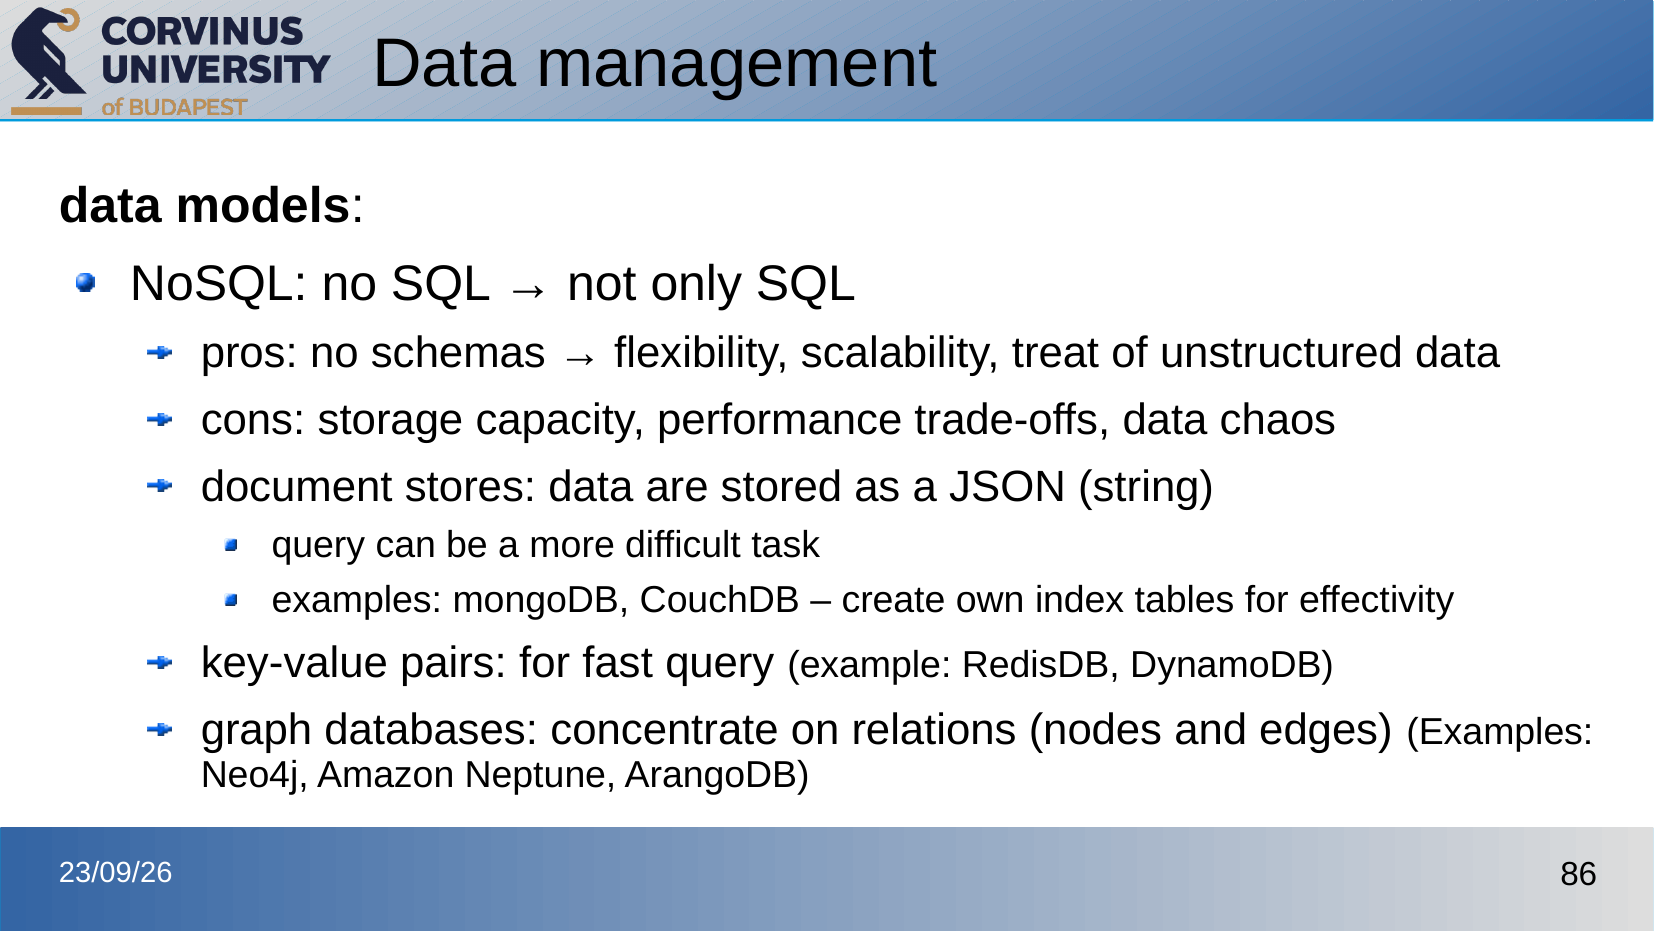

# Data management
data models:
NoSQL: no SQL → not only SQL
pros: no schemas → flexibility, scalability, treat of unstructured data
cons: storage capacity, performance trade-offs, data chaos
document stores: data are stored as a JSON (string)
query can be a more difficult task
examples: mongoDB, CouchDB – create own index tables for effectivity
key-value pairs: for fast query (example: RedisDB, DynamoDB)
graph databases: concentrate on relations (nodes and edges) (Examples: Neo4j, Amazon Neptune, ArangoDB)